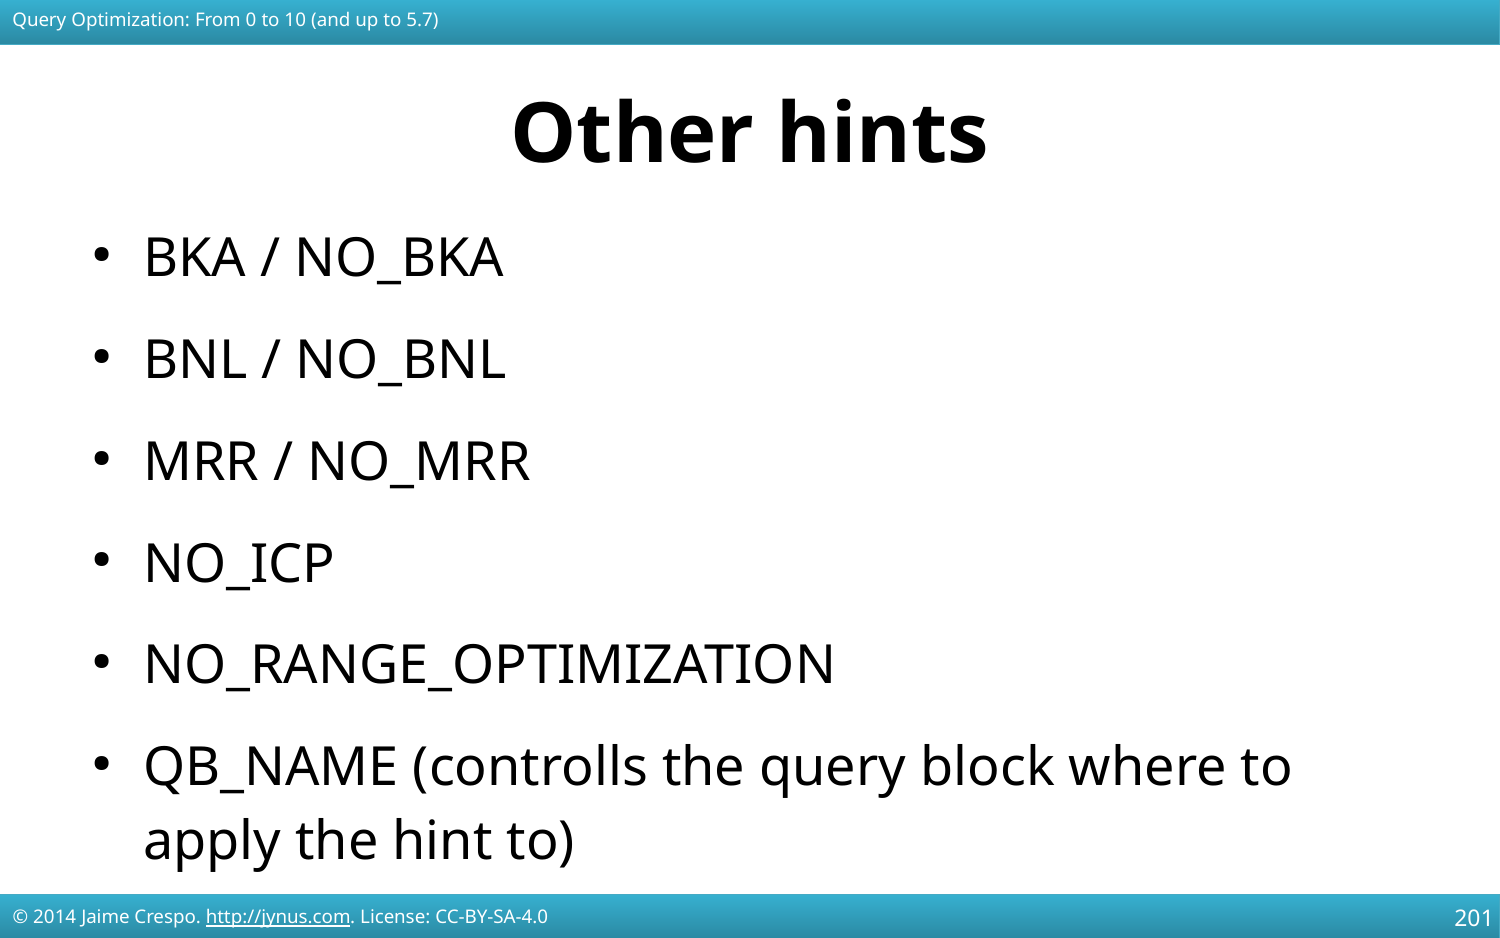

# Other hints
BKA / NO_BKA
BNL / NO_BNL
MRR / NO_MRR
NO_ICP
NO_RANGE_OPTIMIZATION
QB_NAME (controlls the query block where to apply the hint to)